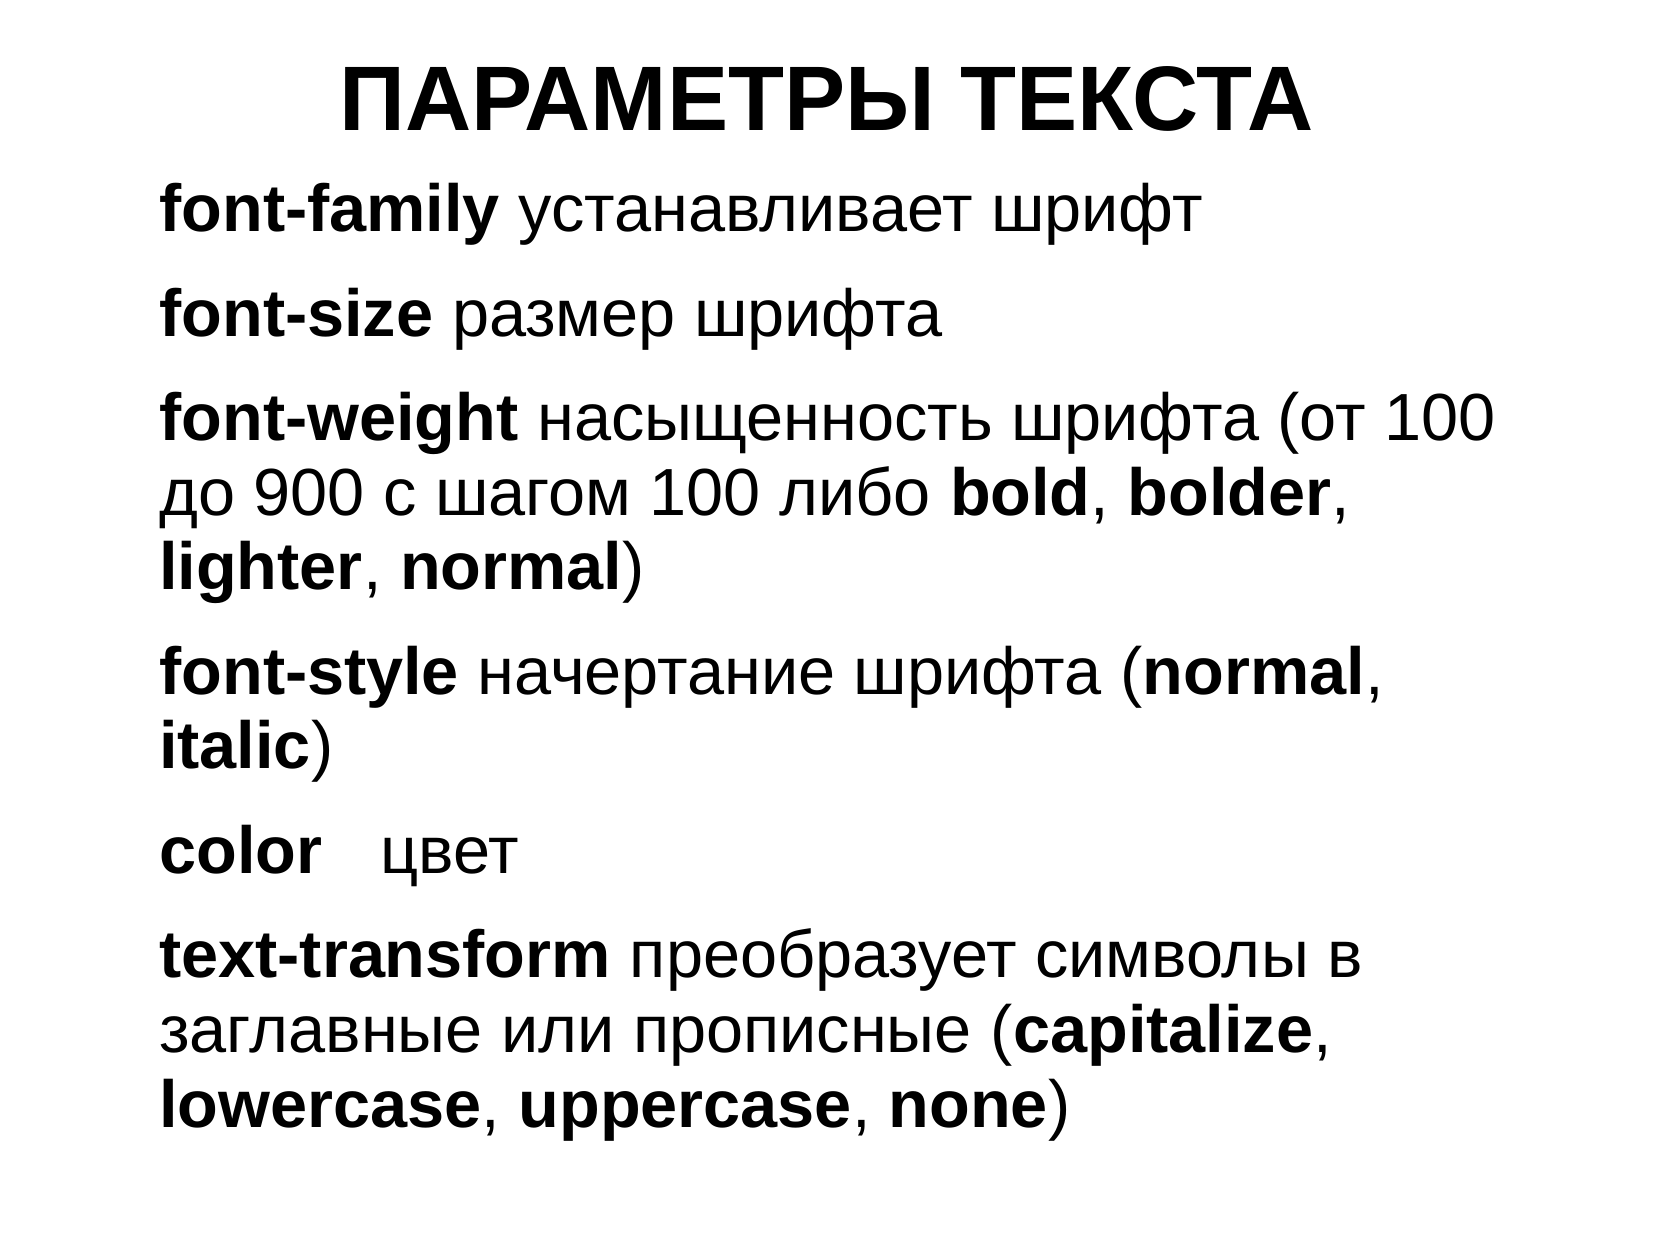

# ПАРАМЕТРЫ ТЕКСТА
font-family устанавливает шрифт
font-size размер шрифта
font-weight насыщенность шрифта (от 100 до 900 с шагом 100 либо bold, bolder, lighter, normal)
font-style начертание шрифта (normal, italic)
color	цвет
text-transform преобразует символы в заглавные или прописные (capitalize, lowercase, uppercase, none)